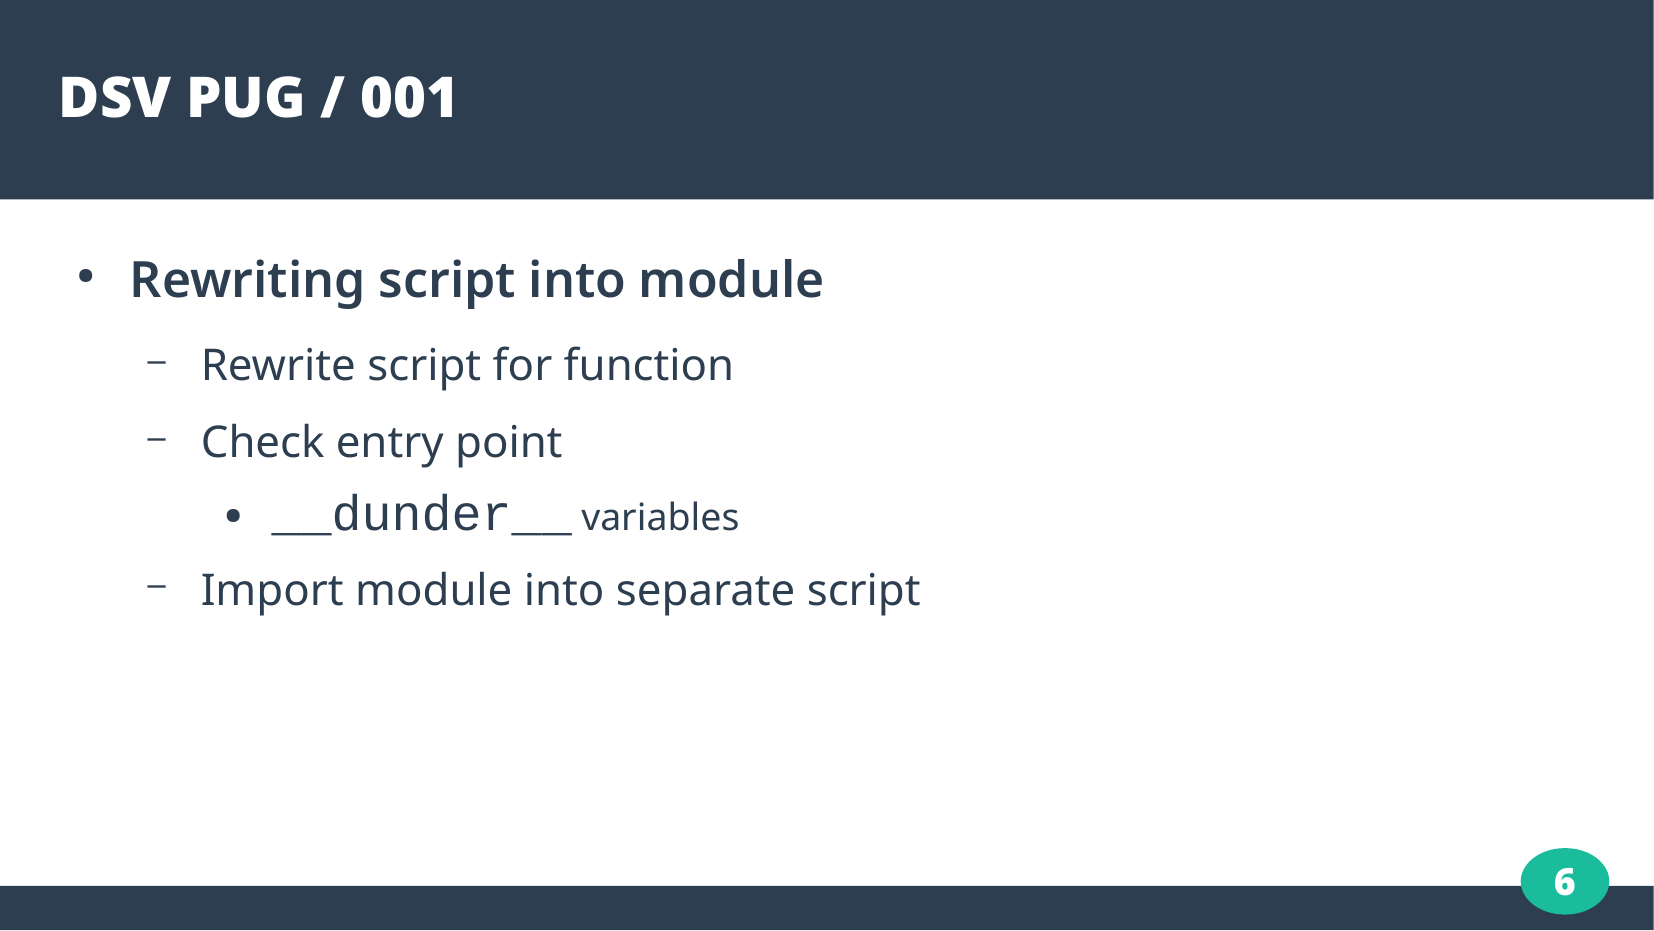

# DSV PUG / 001
Rewriting script into module
Rewrite script for function
Check entry point
__dunder__ variables
Import module into separate script
6